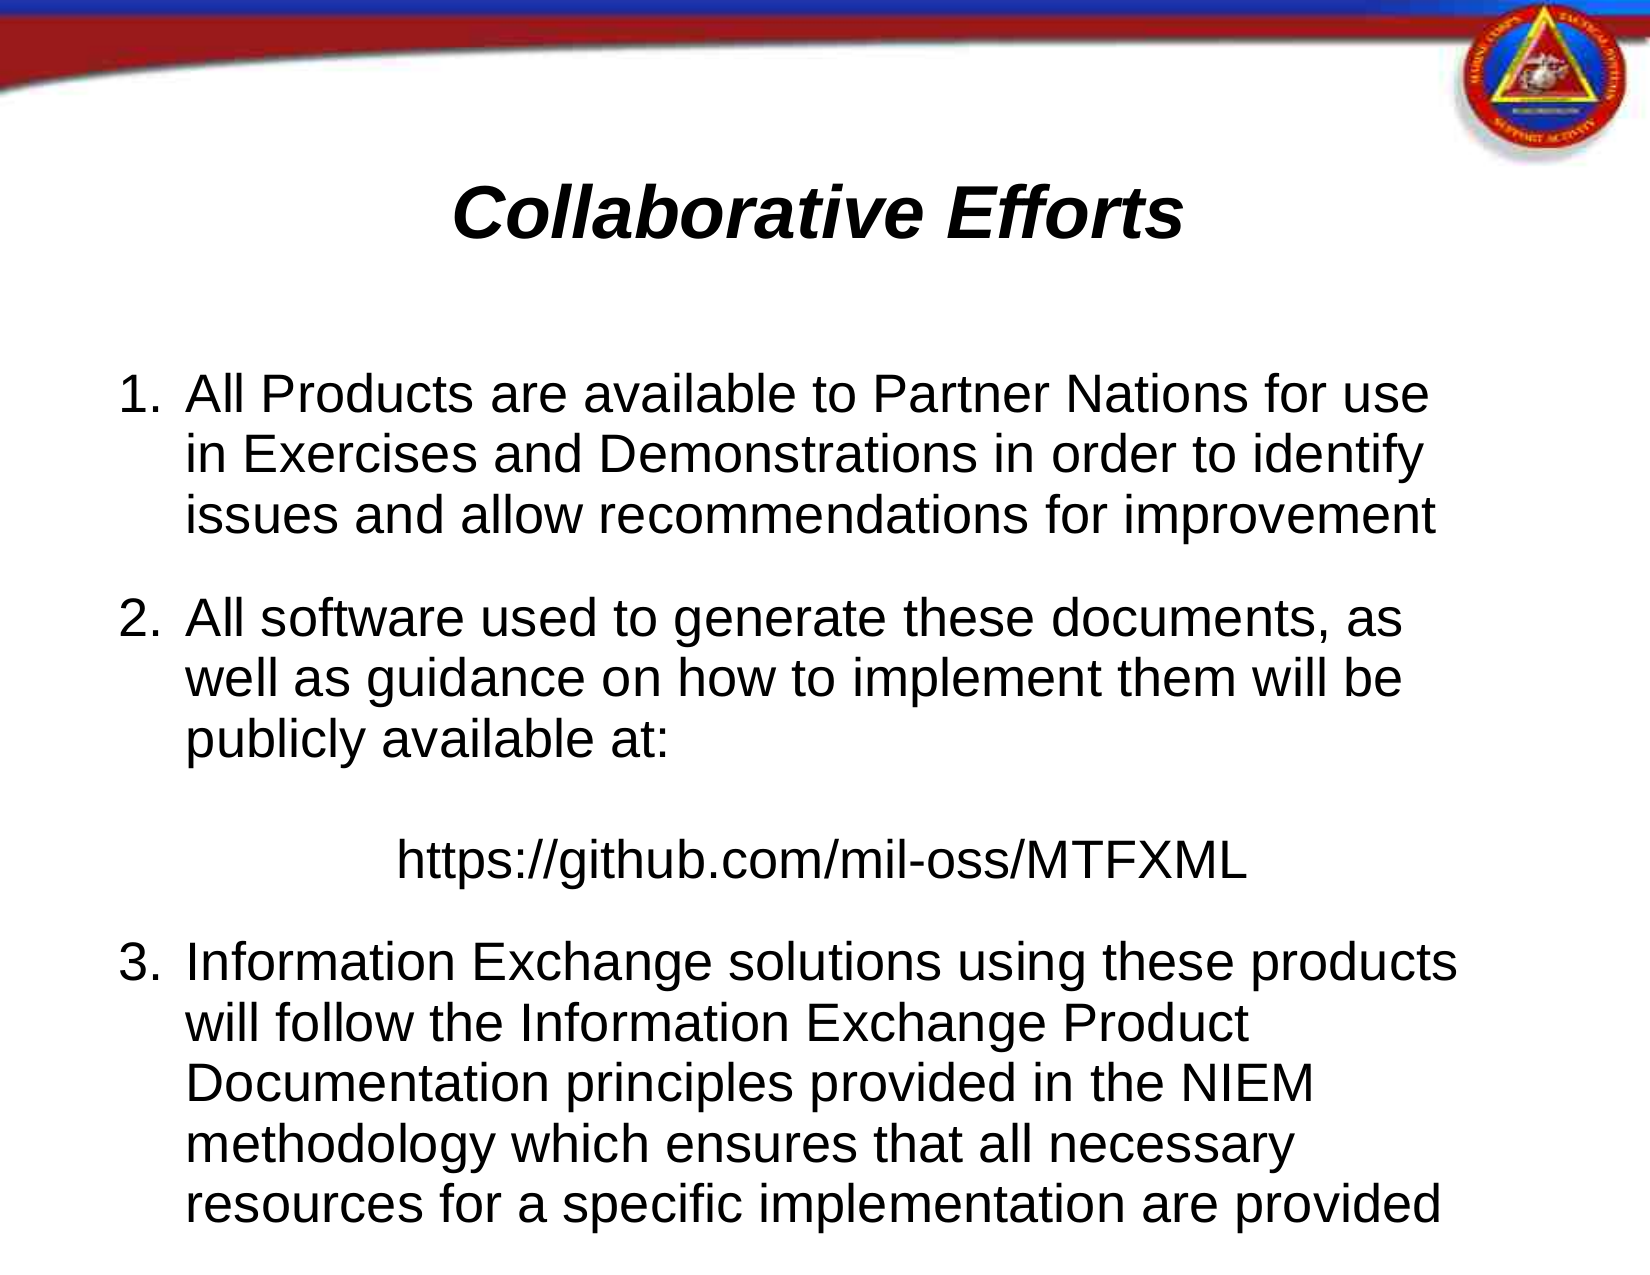

Collaborative Efforts
All Products are available to Partner Nations for use in Exercises and Demonstrations in order to identify issues and allow recommendations for improvement
All software used to generate these documents, as well as guidance on how to implement them will be publicly available at:
https://github.com/mil-oss/MTFXML
Information Exchange solutions using these products will follow the Information Exchange Product Documentation principles provided in the NIEM methodology which ensures that all necessary resources for a specific implementation are provided